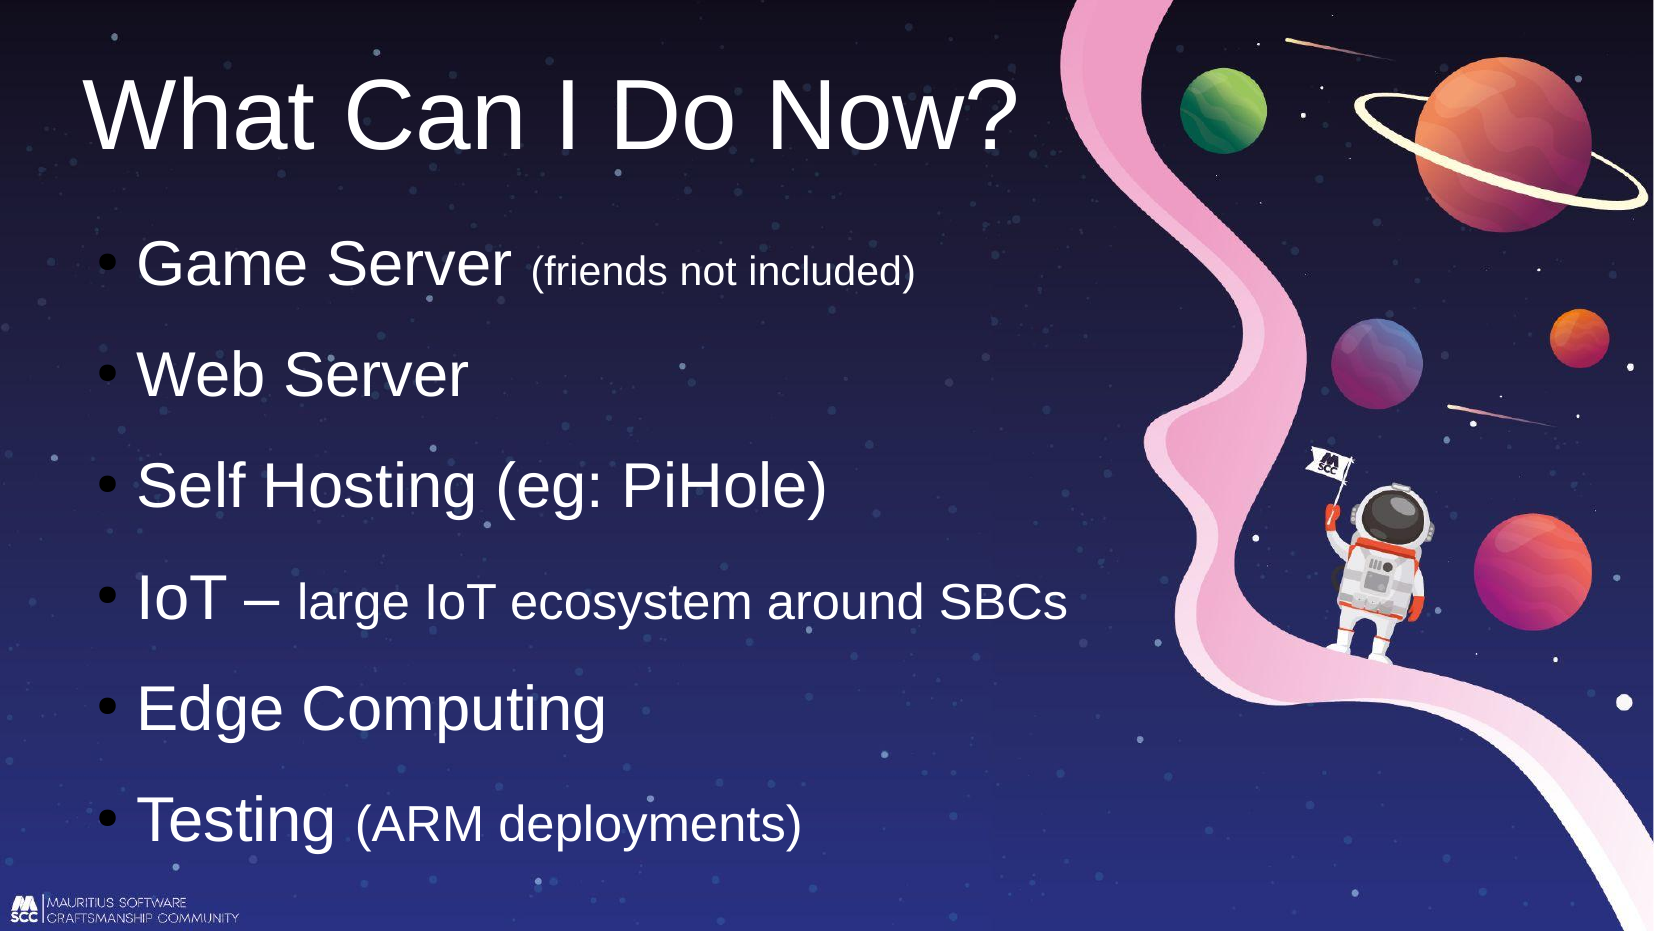

What Can I Do Now?
# Game Server (friends not included)
Web Server
Self Hosting (eg: PiHole)
IoT – large IoT ecosystem around SBCs
Edge Computing
Testing (ARM deployments)